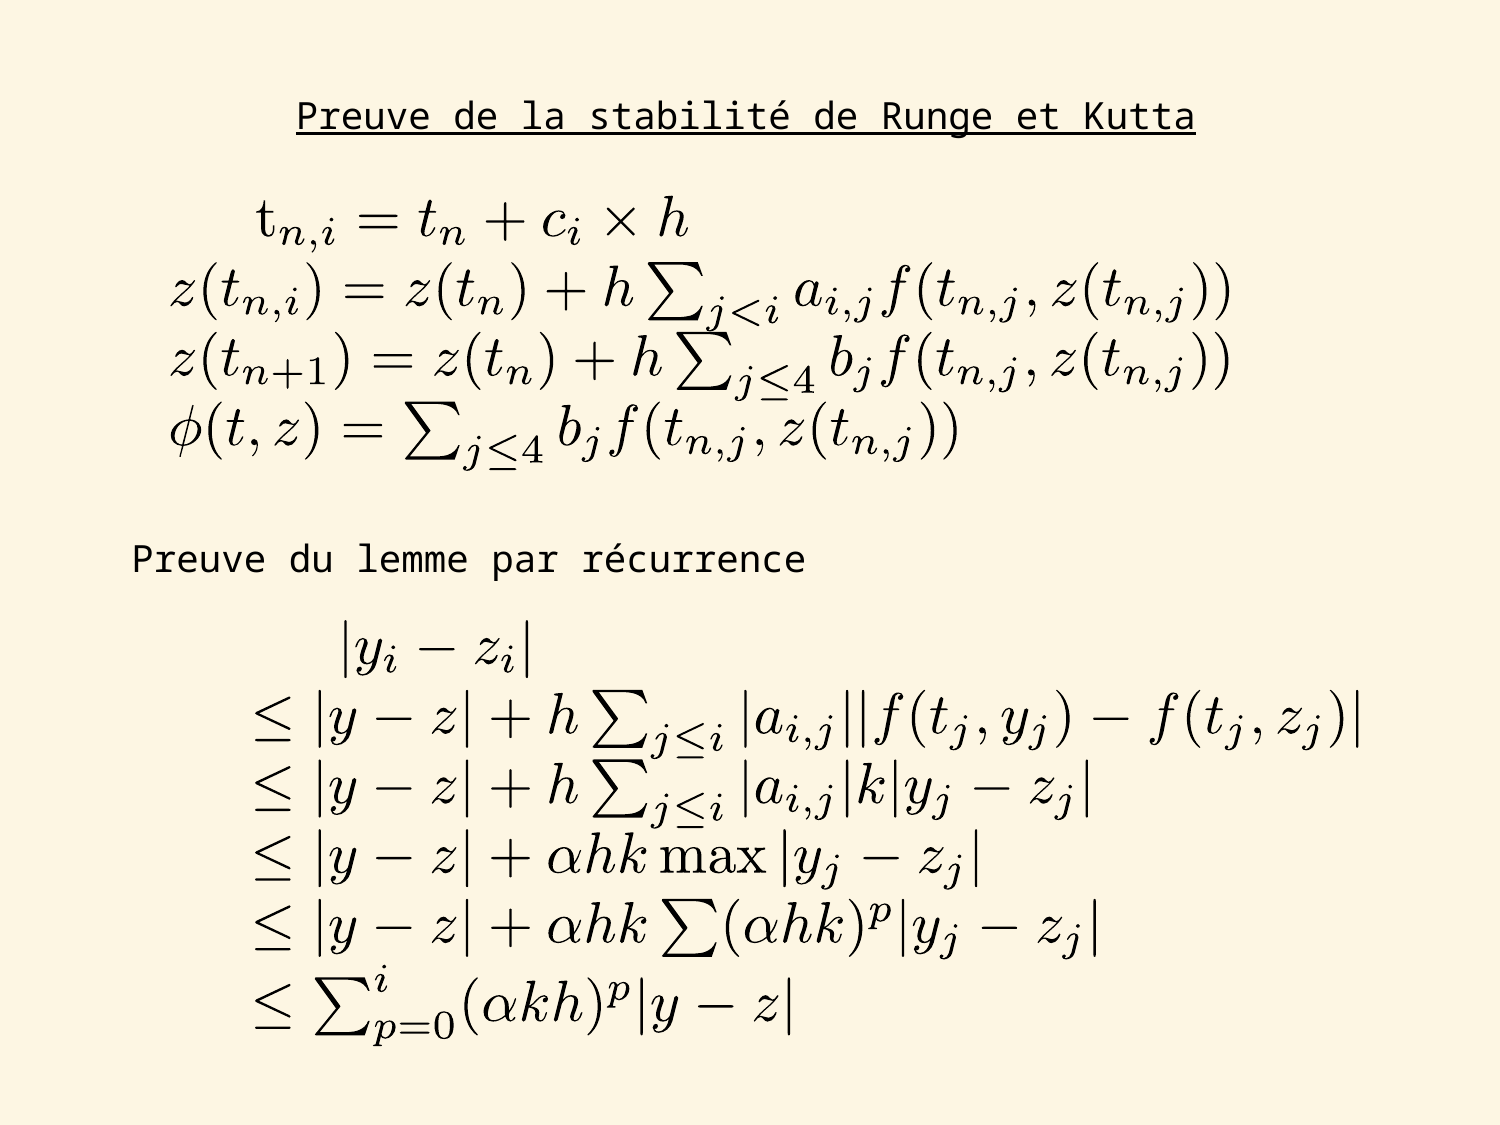

Preuve de la stabilité de Runge et Kutta
Preuve du lemme par récurrence